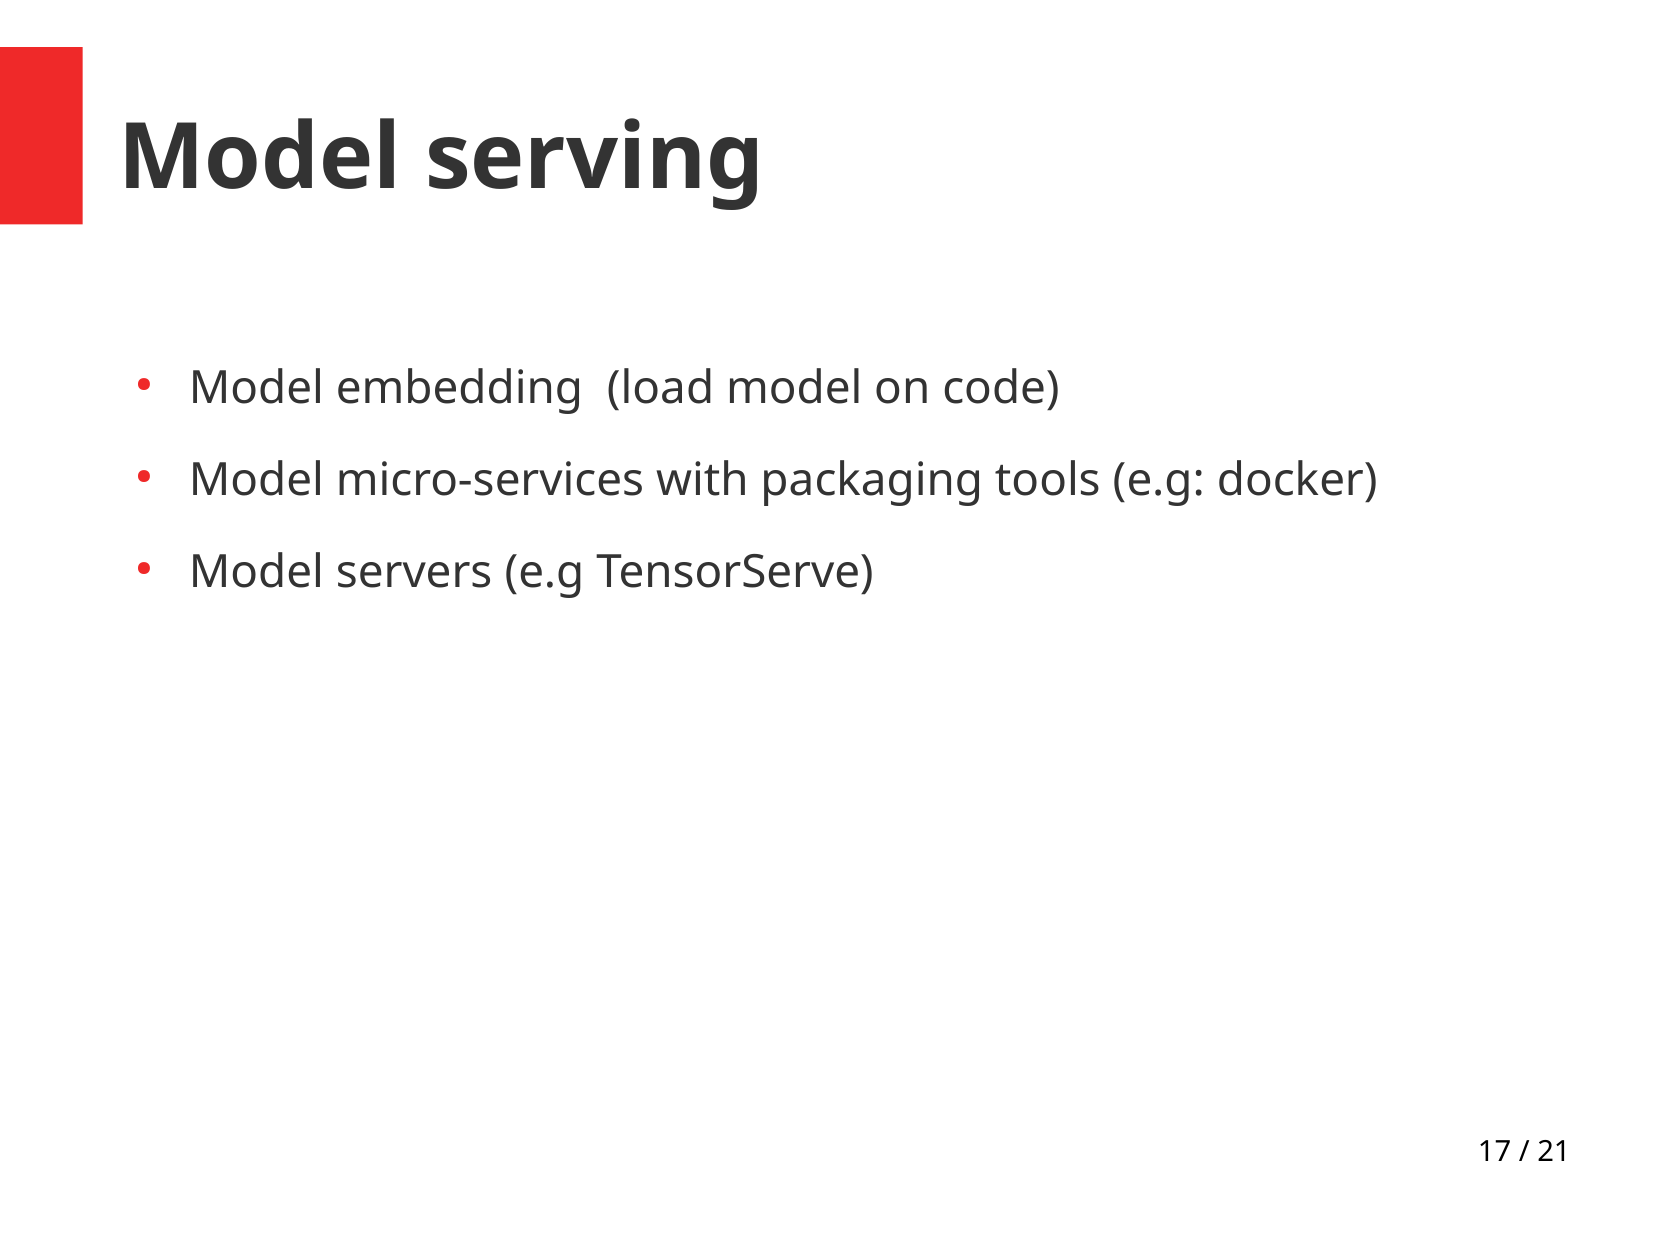

# Model serving
Model embedding (load model on code)
Model micro-services with packaging tools (e.g: docker)
Model servers (e.g TensorServe)
17